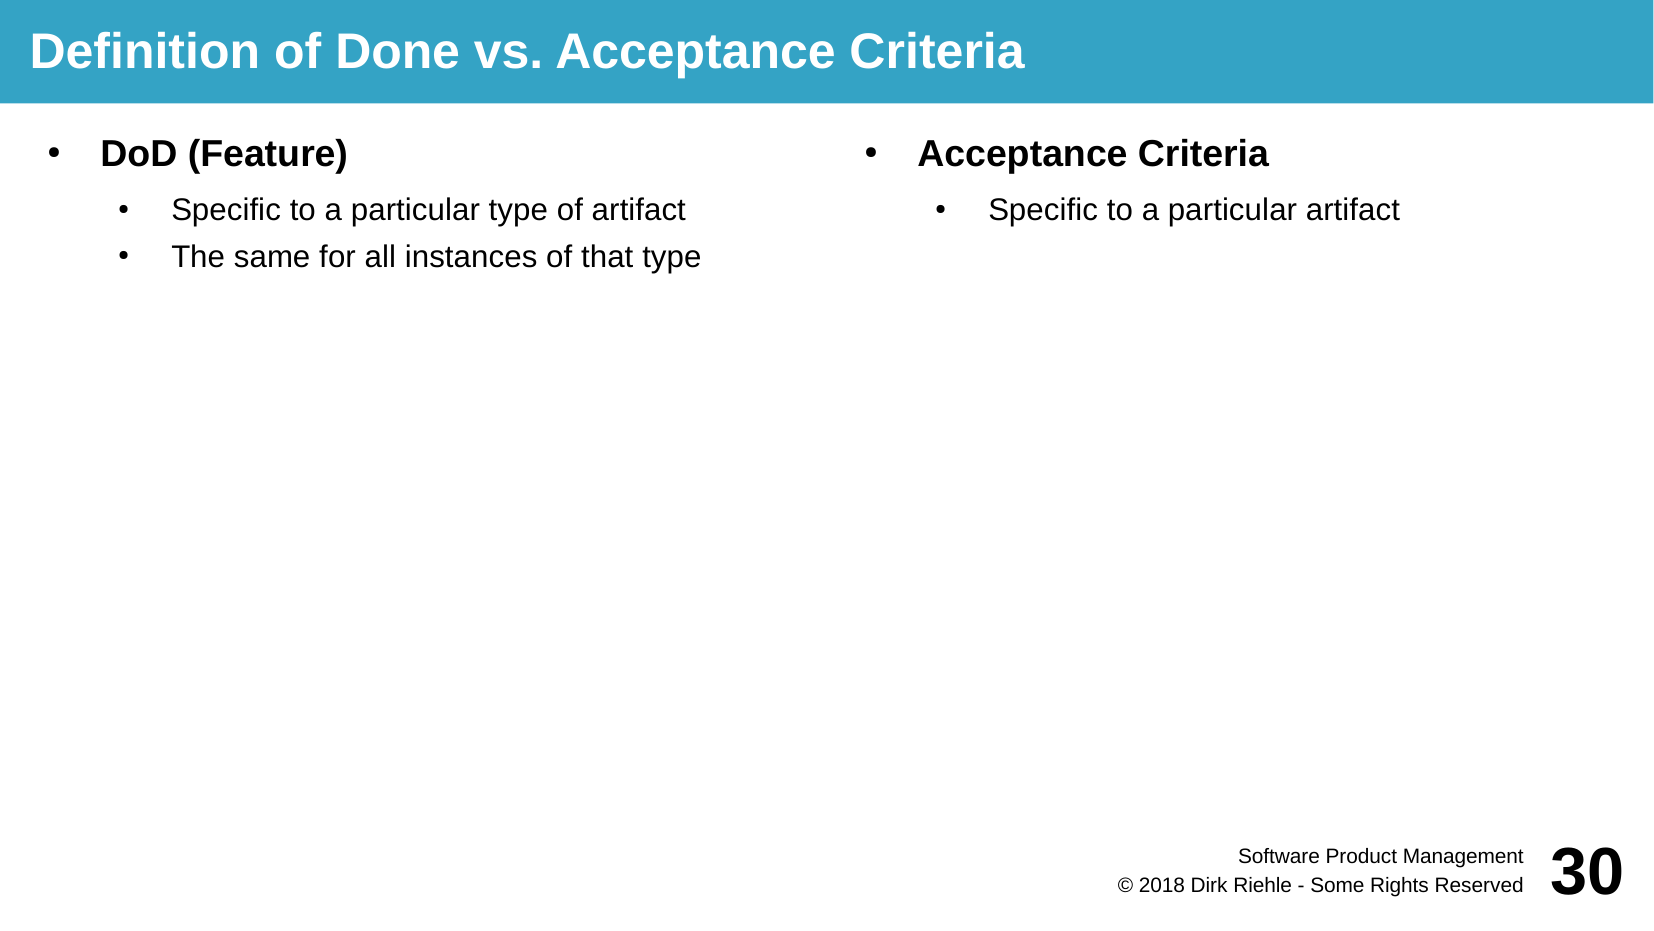

# Definition of Done vs. Acceptance Criteria
DoD (Feature)
Specific to a particular type of artifact
The same for all instances of that type
Acceptance Criteria
Specific to a particular artifact
Software Product Management
30
© 2018 Dirk Riehle - Some Rights Reserved